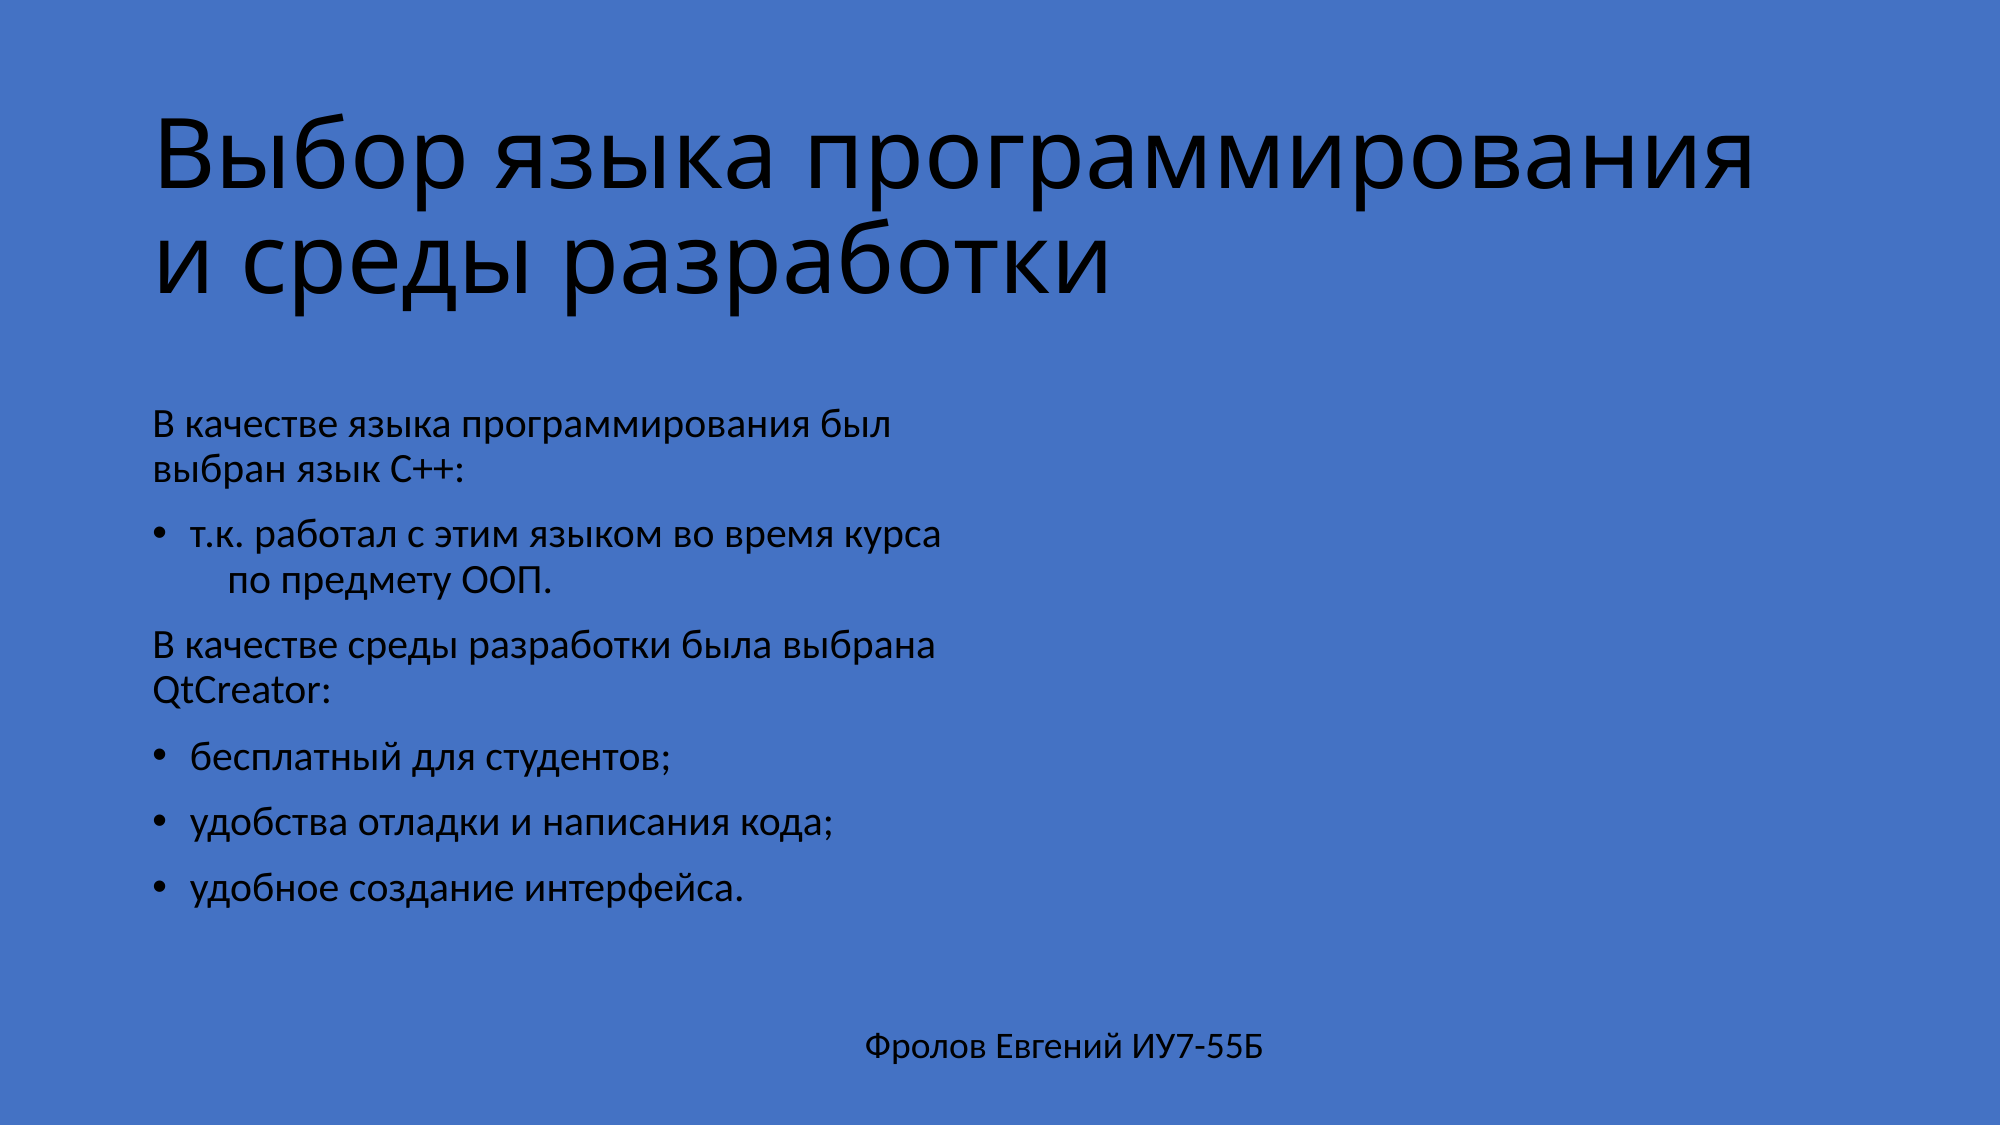

# Выбор языка программирования
и среды разработки
В качестве языка программирования был выбран язык С++:
т.к. работал с этим языком во время курса по предмету ООП.
В качестве среды разработки была выбрана QtCreator:
бесплатный для студентов;
удобства отладки и написания кода;
удобное создание интерфейса.
                                                                                                    Фролов Евгений ИУ7-55Б